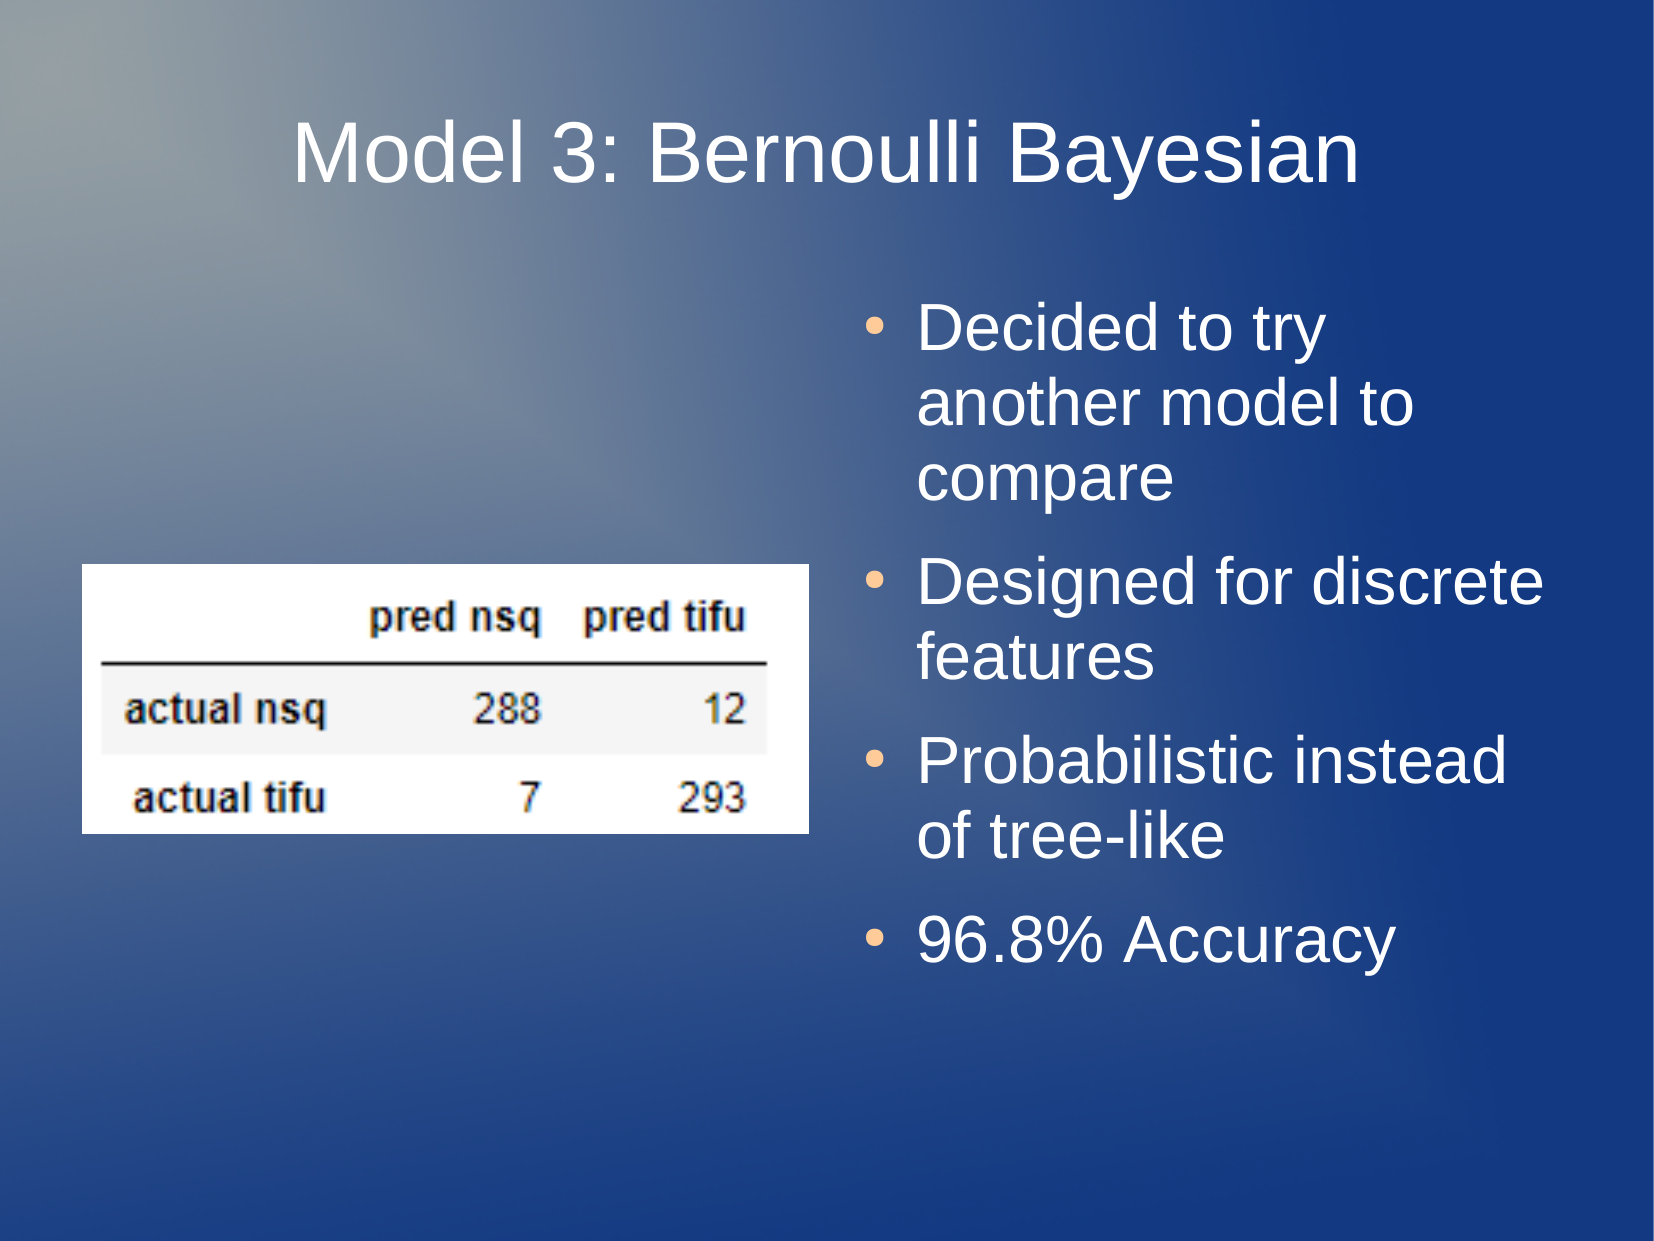

# Model 3: Bernoulli Bayesian
Decided to try another model to compare
Designed for discrete features
Probabilistic instead of tree-like
96.8% Accuracy